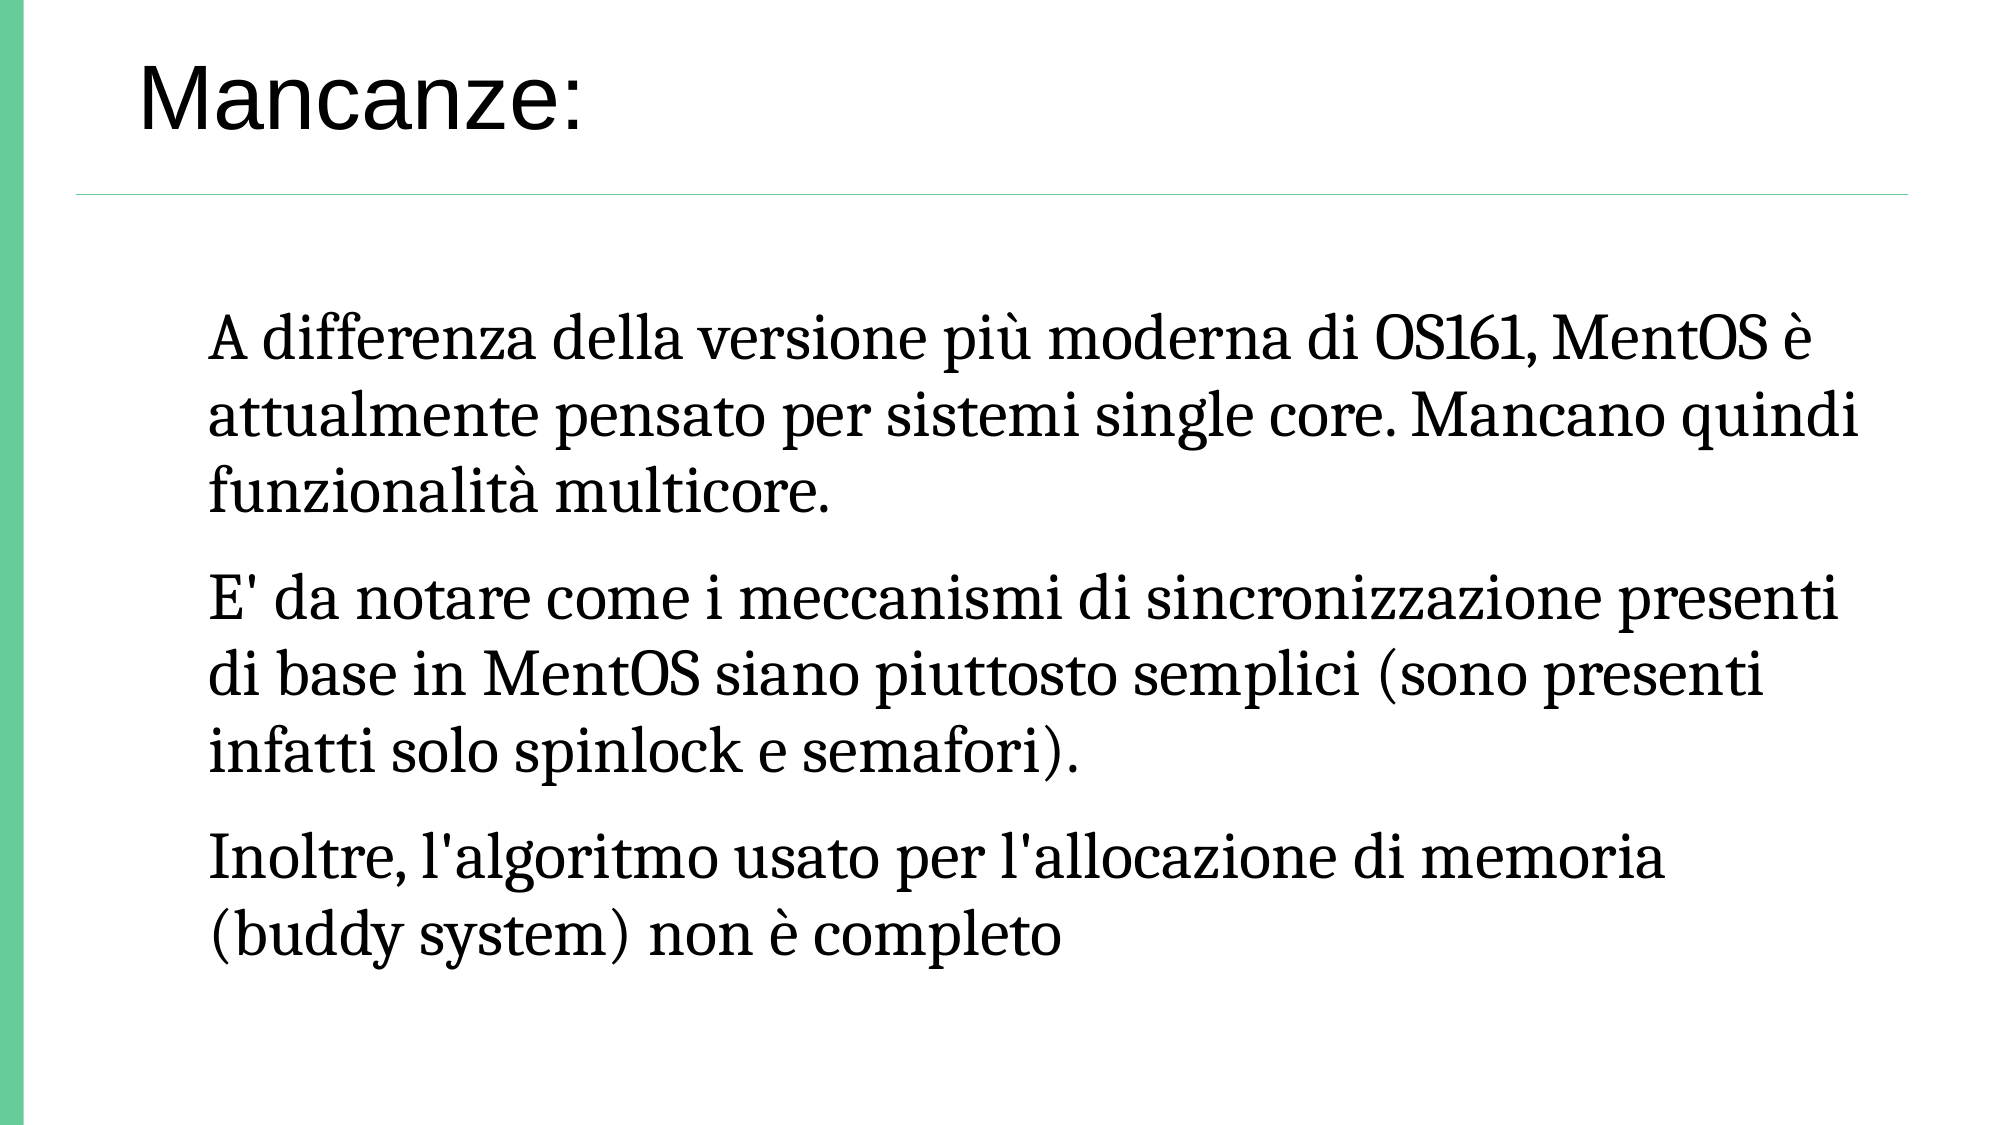

# Mancanze:
A differenza della versione più moderna di OS161, MentOS è attualmente pensato per sistemi single core. Mancano quindi funzionalità multicore.
E' da notare come i meccanismi di sincronizzazione presenti di base in MentOS siano piuttosto semplici (sono presenti infatti solo spinlock e semafori).
Inoltre, l'algoritmo usato per l'allocazione di memoria (buddy system) non è completo